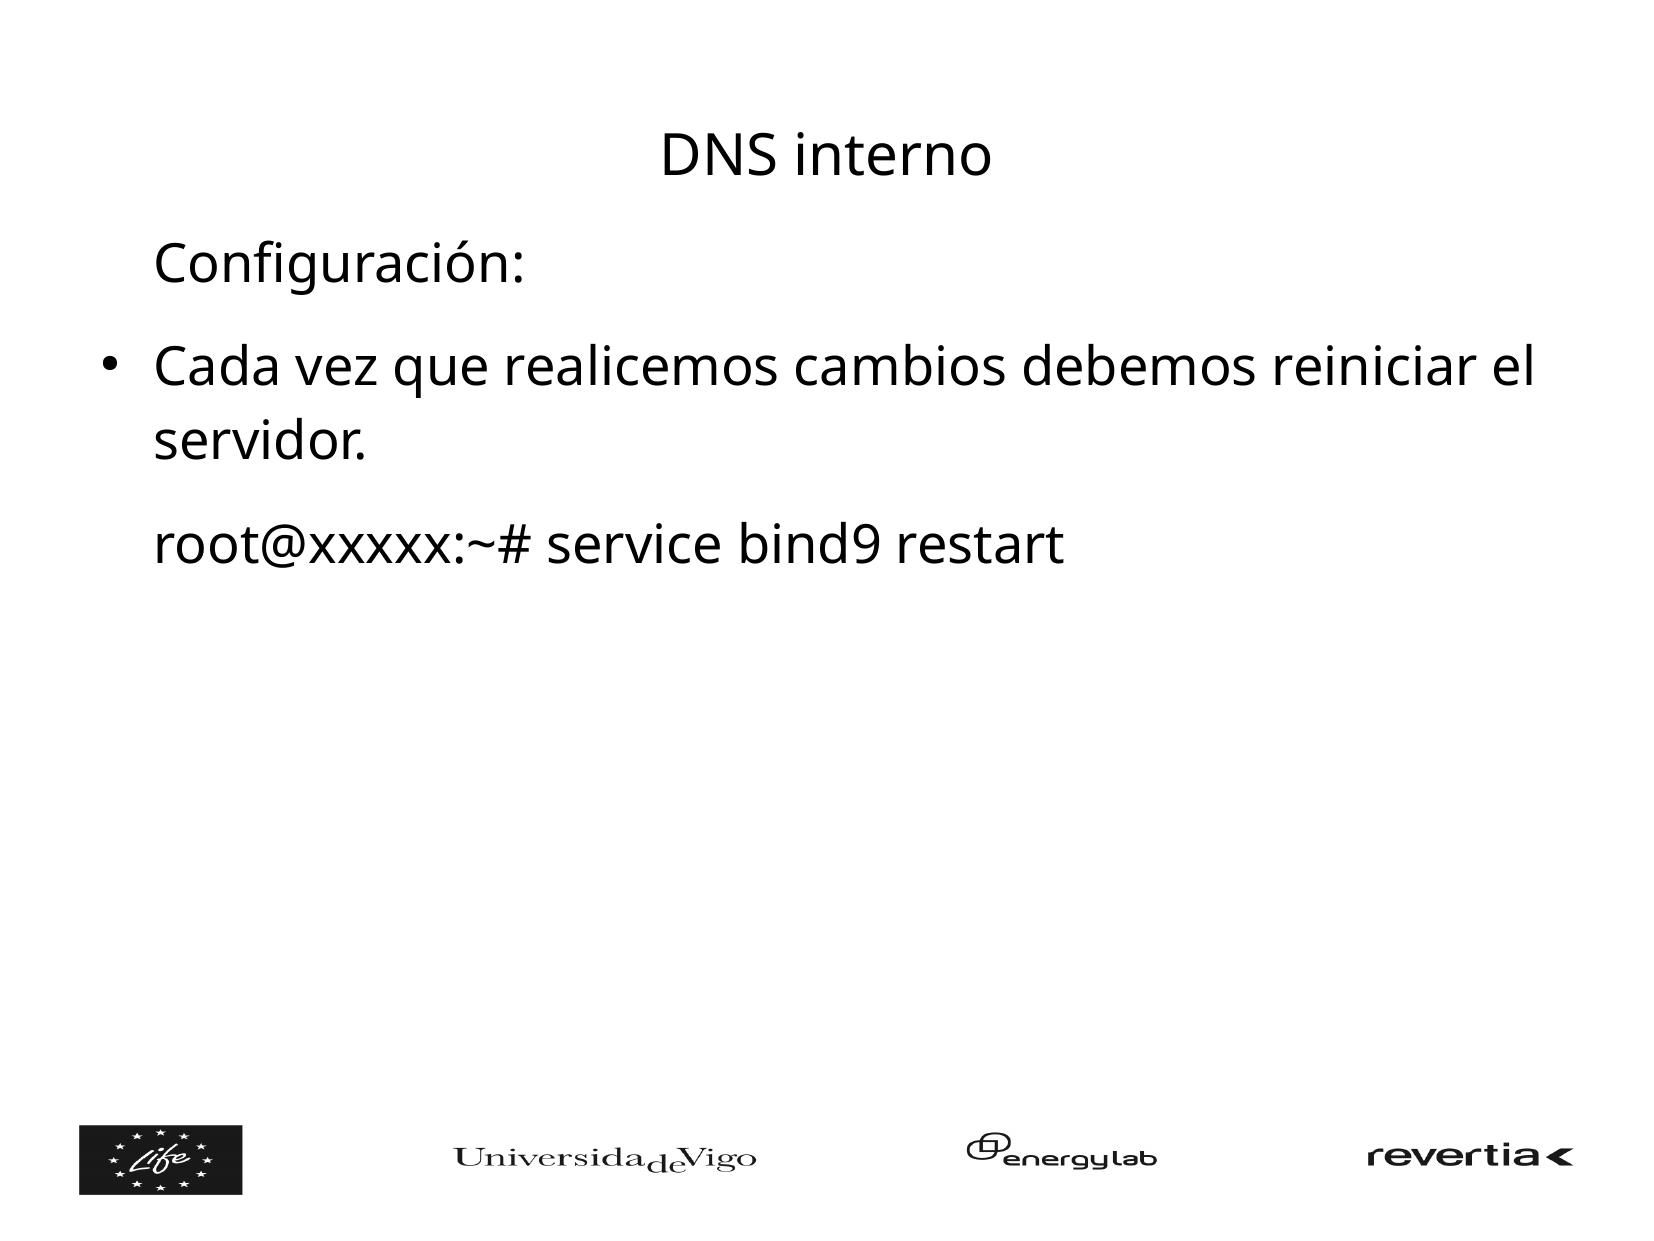

# DNS interno
Configuración:
Cada vez que realicemos cambios debemos reiniciar el servidor.
root@xxxxx:~# service bind9 restart